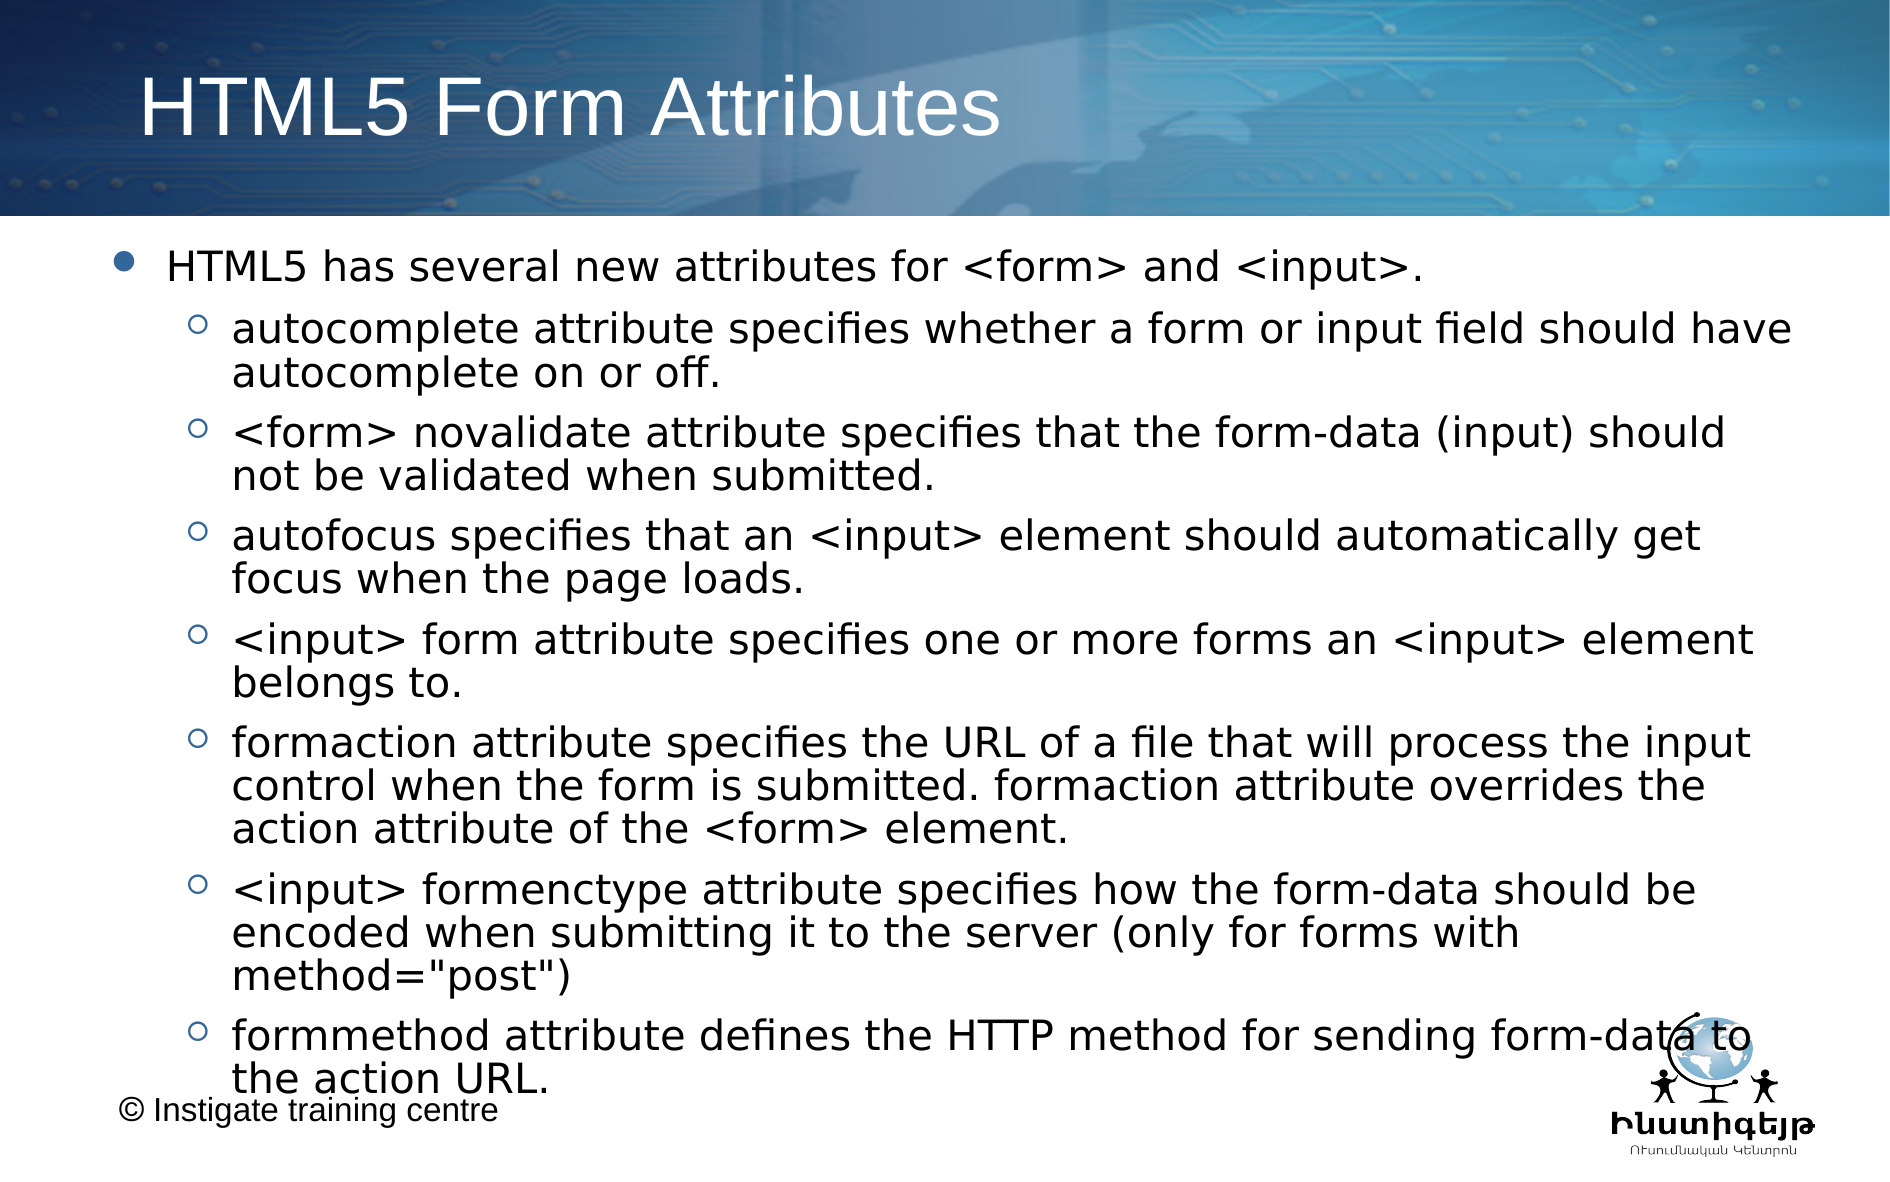

HTML5 Form Attributes
# HTML5 has several new attributes for <form> and <input>.
autocomplete attribute specifies whether a form or input field should have autocomplete on or off.
<form> novalidate attribute specifies that the form-data (input) should not be validated when submitted.
autofocus specifies that an <input> element should automatically get focus when the page loads.
<input> form attribute specifies one or more forms an <input> element belongs to.
formaction attribute specifies the URL of a file that will process the input control when the form is submitted. formaction attribute overrides the action attribute of the <form> element.
<input> formenctype attribute specifies how the form-data should be encoded when submitting it to the server (only for forms with method="post")
formmethod attribute defines the HTTP method for sending form-data to the action URL.